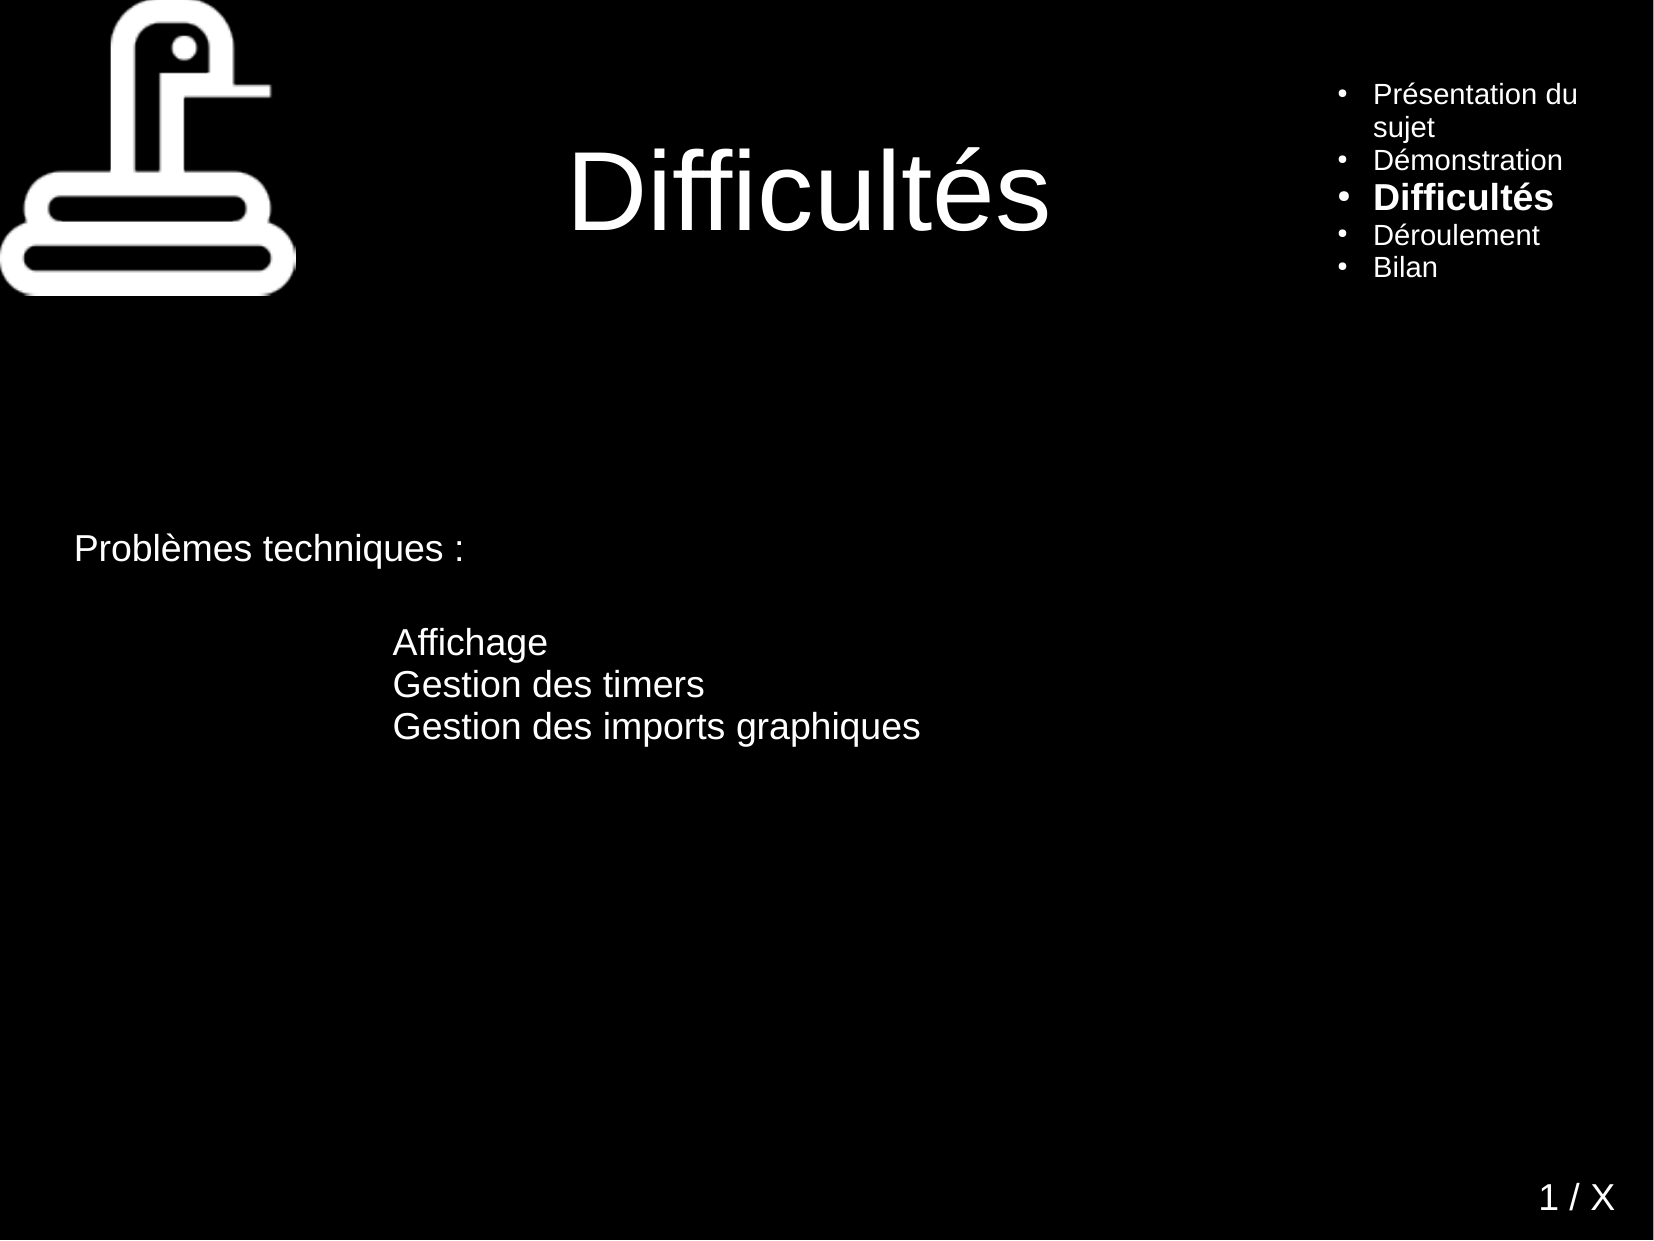

Présentation du sujet
Démonstration
Difficultés
Déroulement
Bilan
# Difficultés
Problèmes techniques :
Affichage
Gestion des timers
Gestion des imports graphiques
1 / X